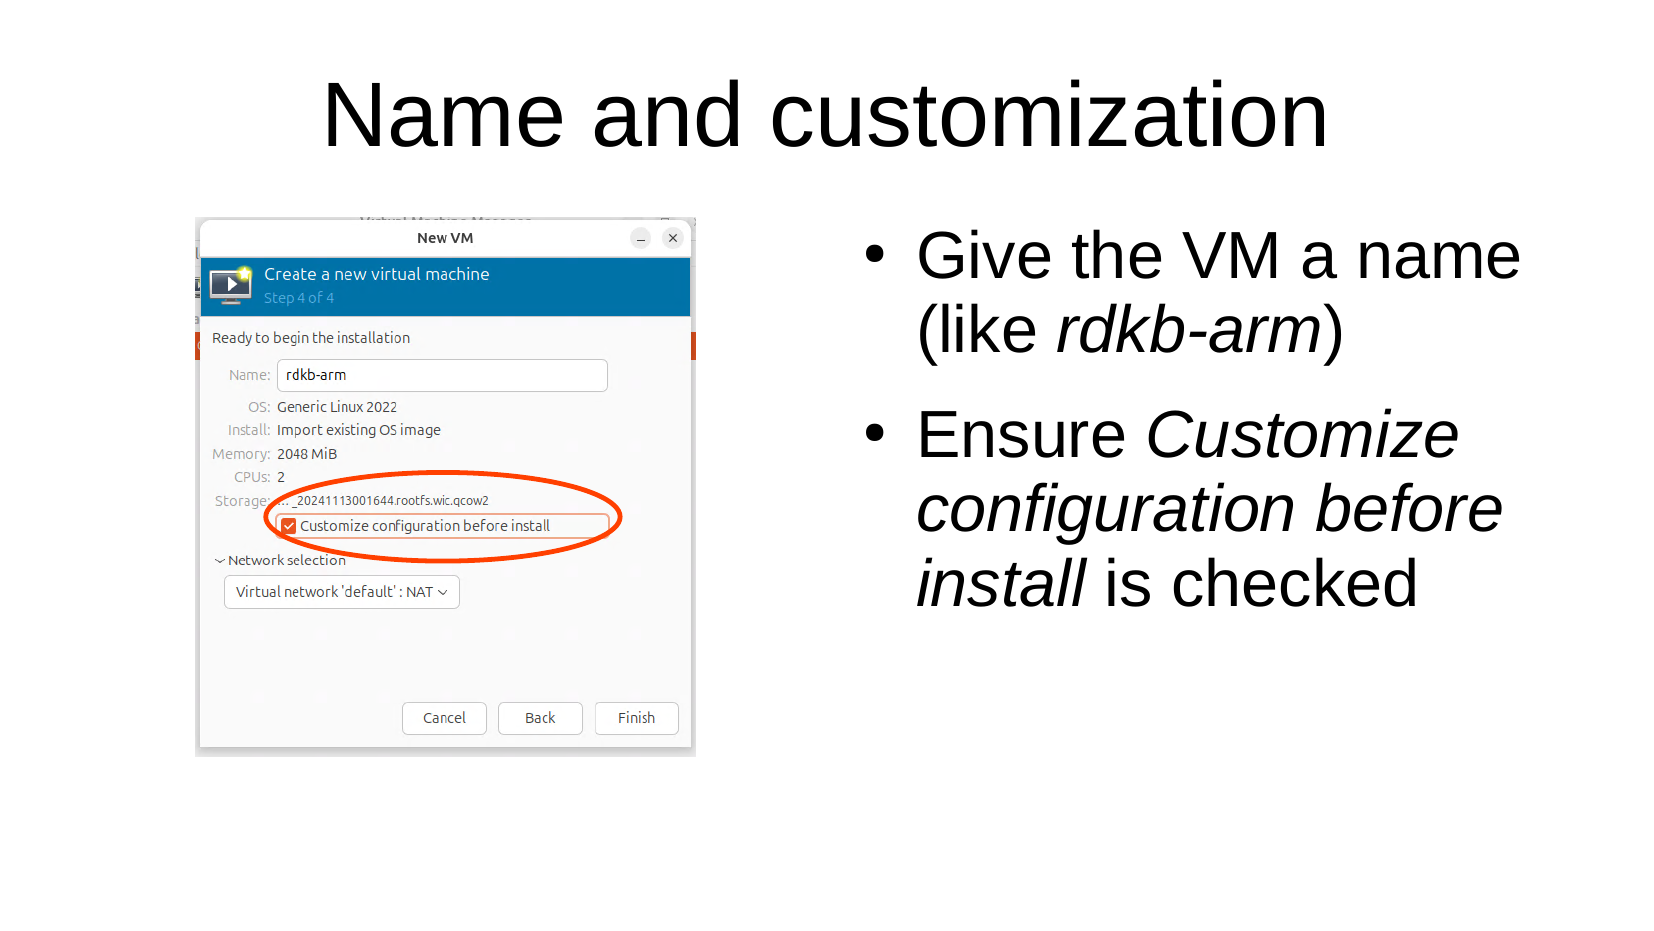

# Name and customization
Give the VM a name (like rdkb-arm)
Ensure Customize configuration before install is checked